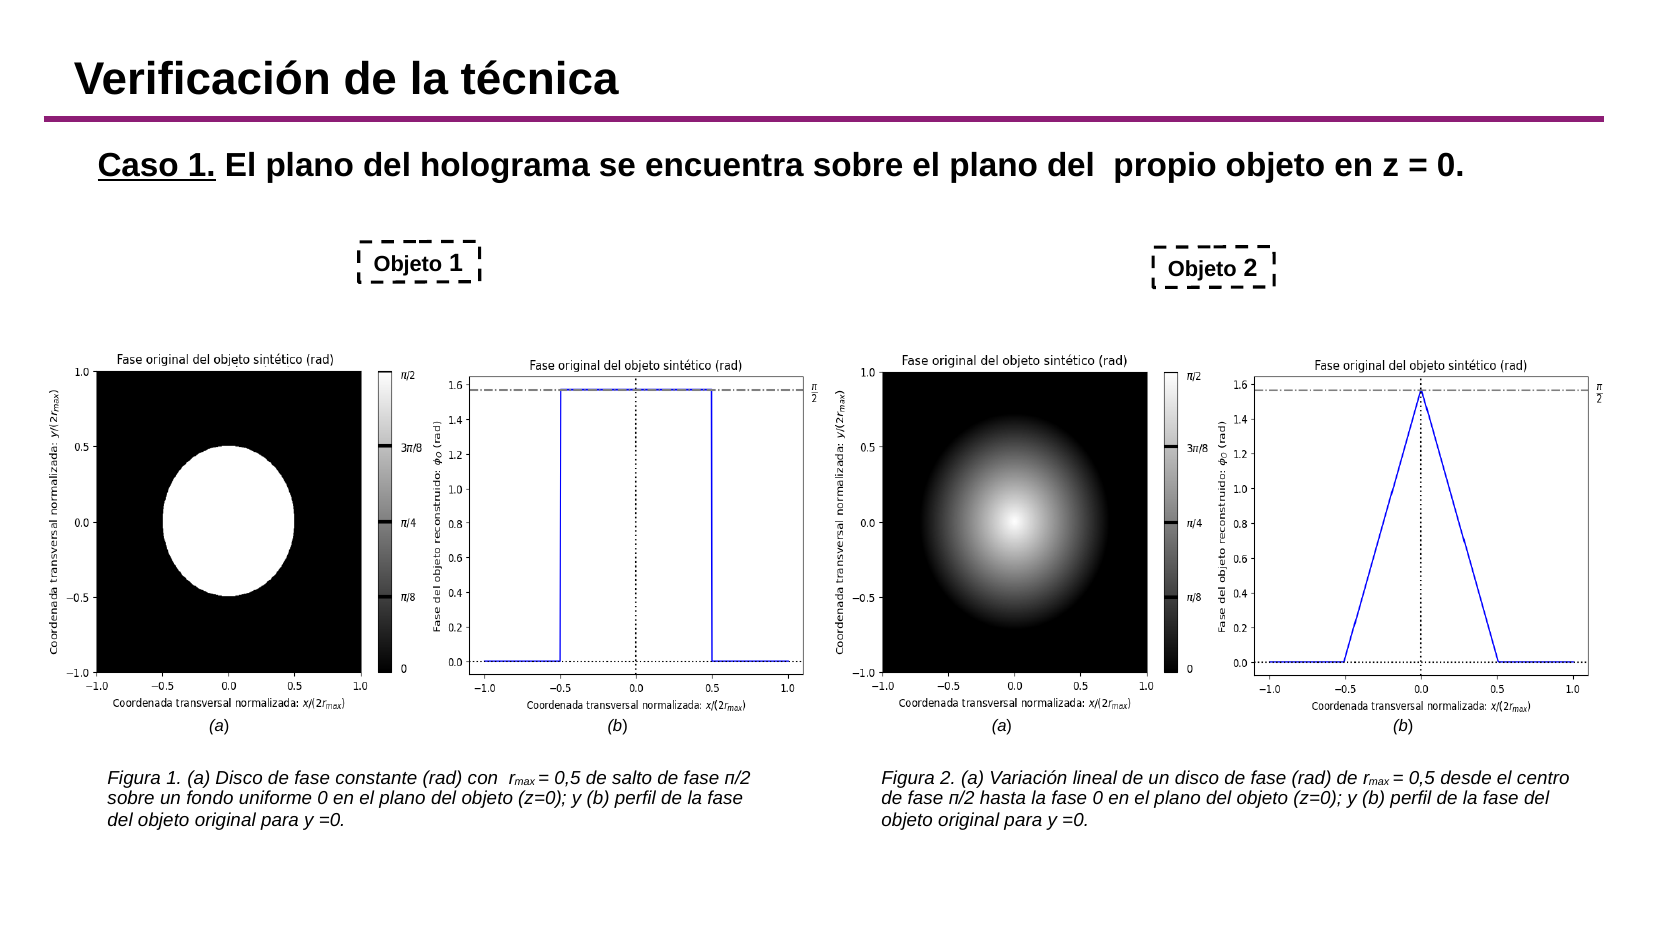

# Verificación de la técnica
Caso 1. El plano del holograma se encuentra sobre el plano del propio objeto en z = 0.
Objeto 1
Objeto 2
(a)
(b)
(a)
(b)
Figura 1. (a) Disco de fase constante (rad) con rmax = 0,5 de salto de fase ᴨ/2 sobre un fondo uniforme 0 en el plano del objeto (z=0); y (b) perfil de la fase
del objeto original para y =0.
Figura 2. (a) Variación lineal de un disco de fase (rad) de rmax = 0,5 desde el centro de fase ᴨ/2 hasta la fase 0 en el plano del objeto (z=0); y (b) perfil de la fase del objeto original para y =0.